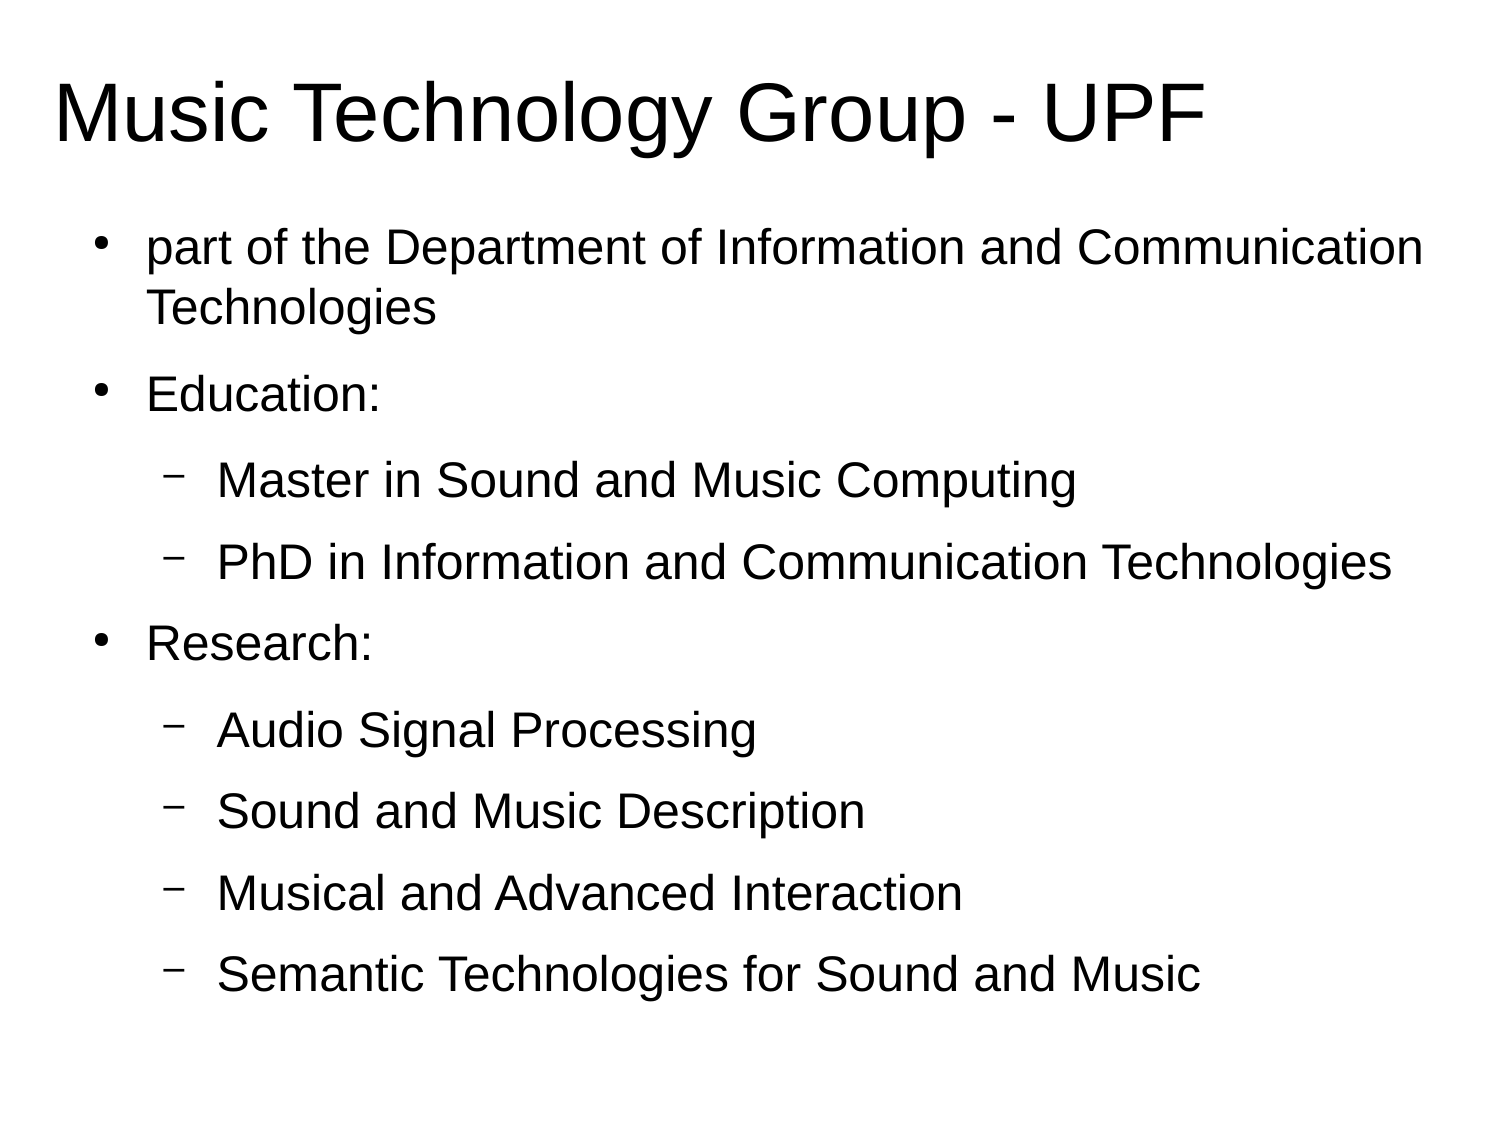

# Music Technology Group - UPF
part of the Department of Information and Communication Technologies
Education:
Master in Sound and Music Computing
PhD in Information and Communication Technologies
Research:
Audio Signal Processing
Sound and Music Description
Musical and Advanced Interaction
Semantic Technologies for Sound and Music